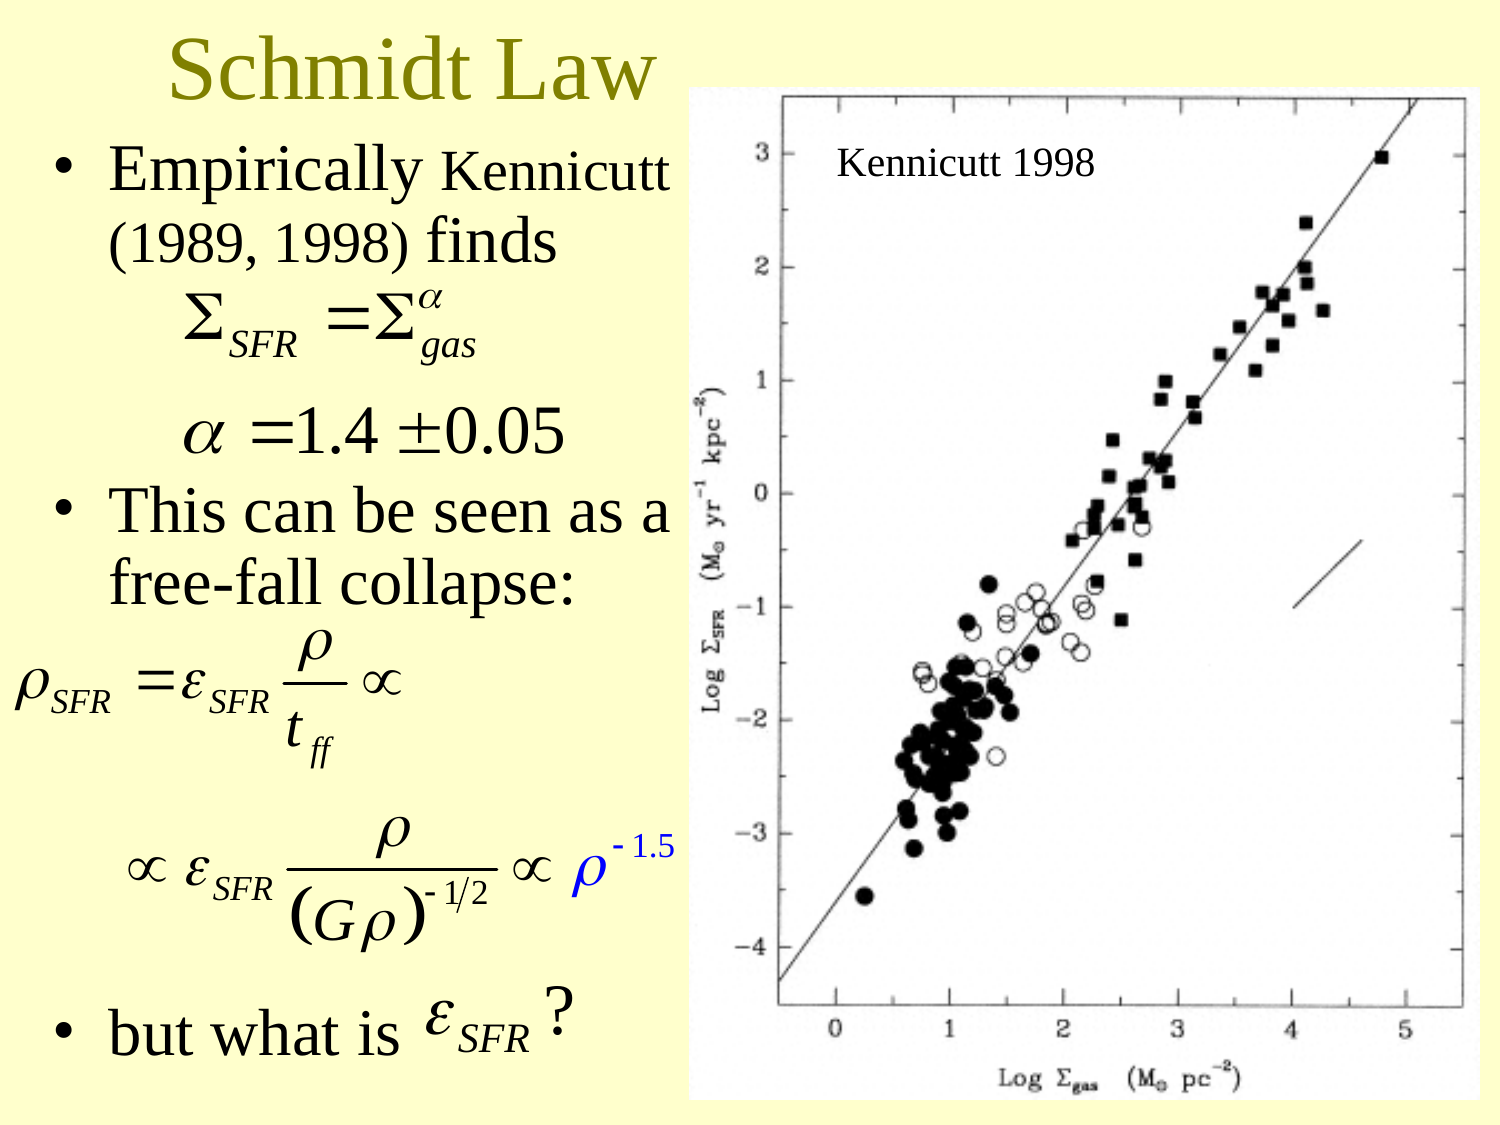

# Schmidt Law
Empirically Kennicutt (1989, 1998) finds
This can be seen as a free-fall collapse:
but what is
Kennicutt 1998